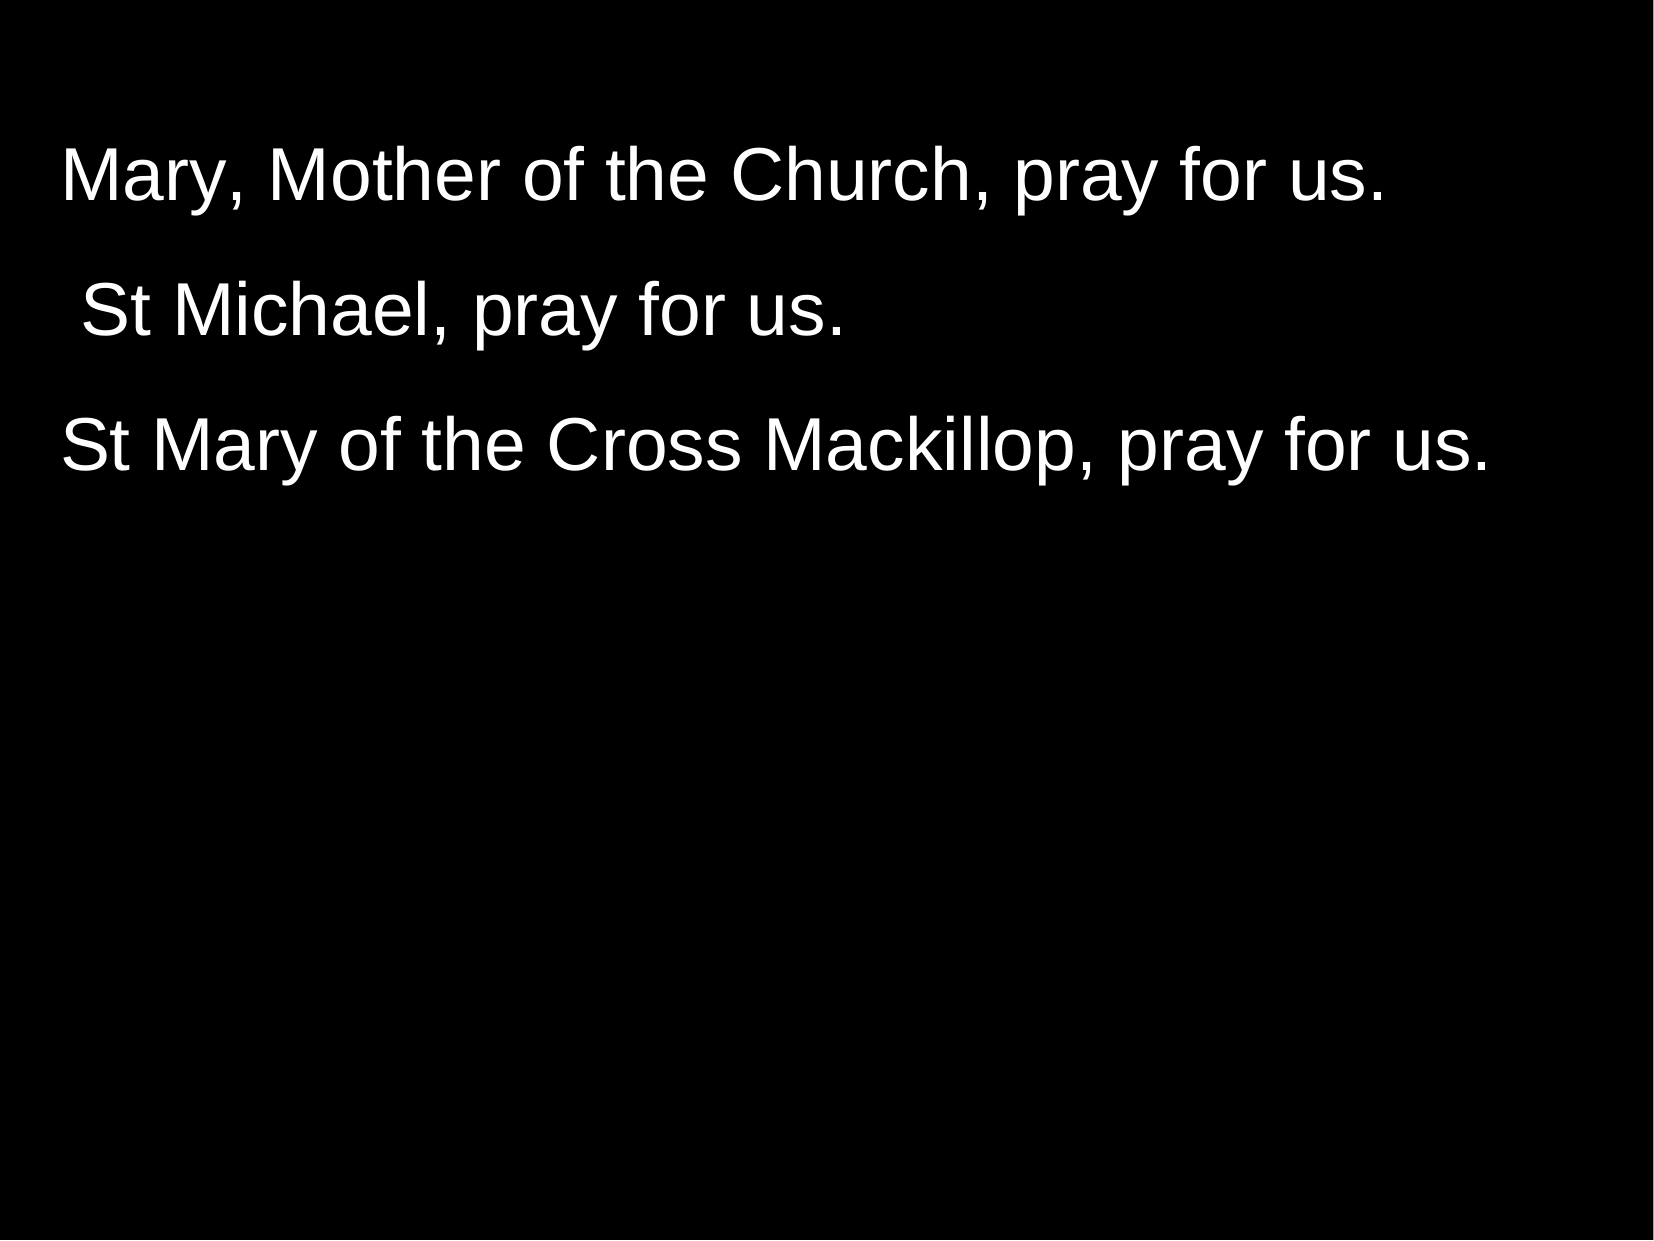

Mary, Mother of the Church, pray for us.
 St Michael, pray for us.
St Mary of the Cross Mackillop, pray for us.